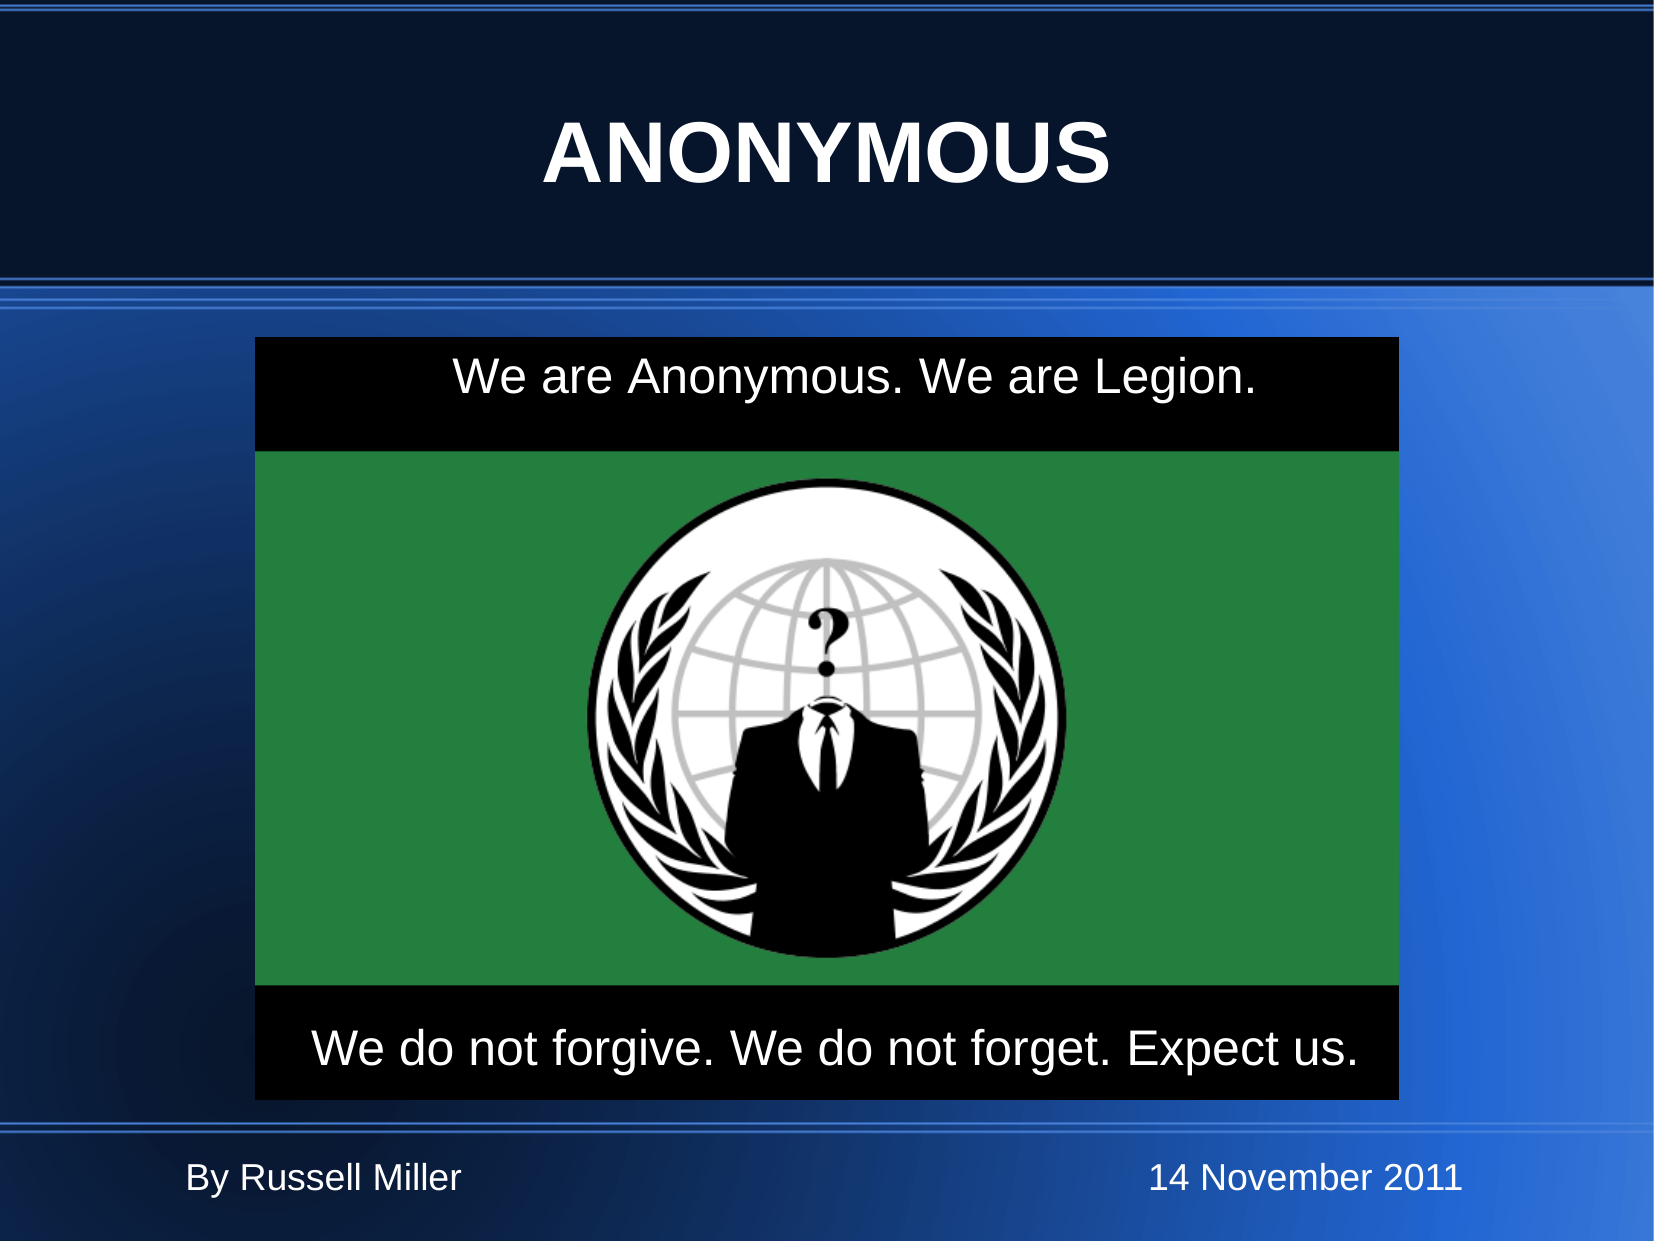

# ANONYMOUS
We are Anonymous. We are Legion.
We do not forgive. We do not forget. Expect us.
By Russell Miller									 14 November 2011